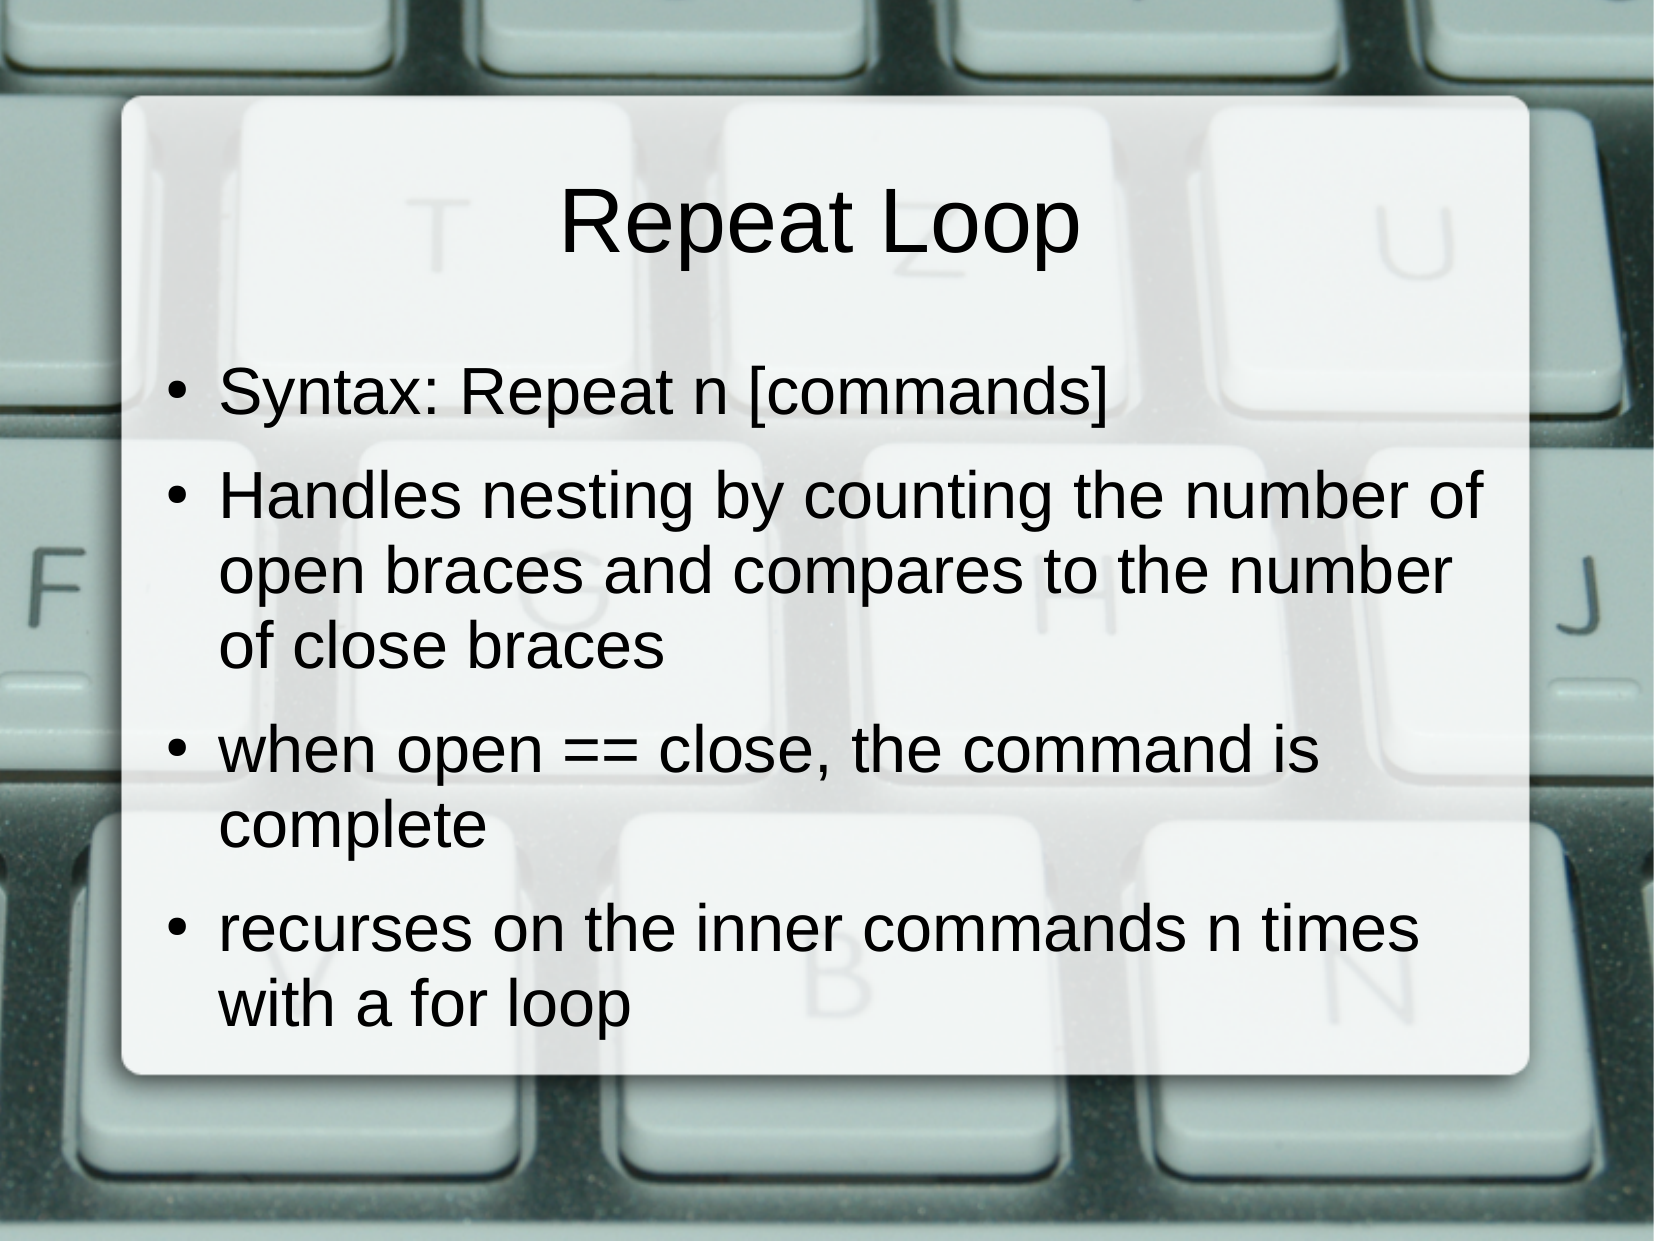

# Repeat Loop
Syntax: Repeat n [commands]
Handles nesting by counting the number of open braces and compares to the number of close braces
when open == close, the command is complete
recurses on the inner commands n times with a for loop